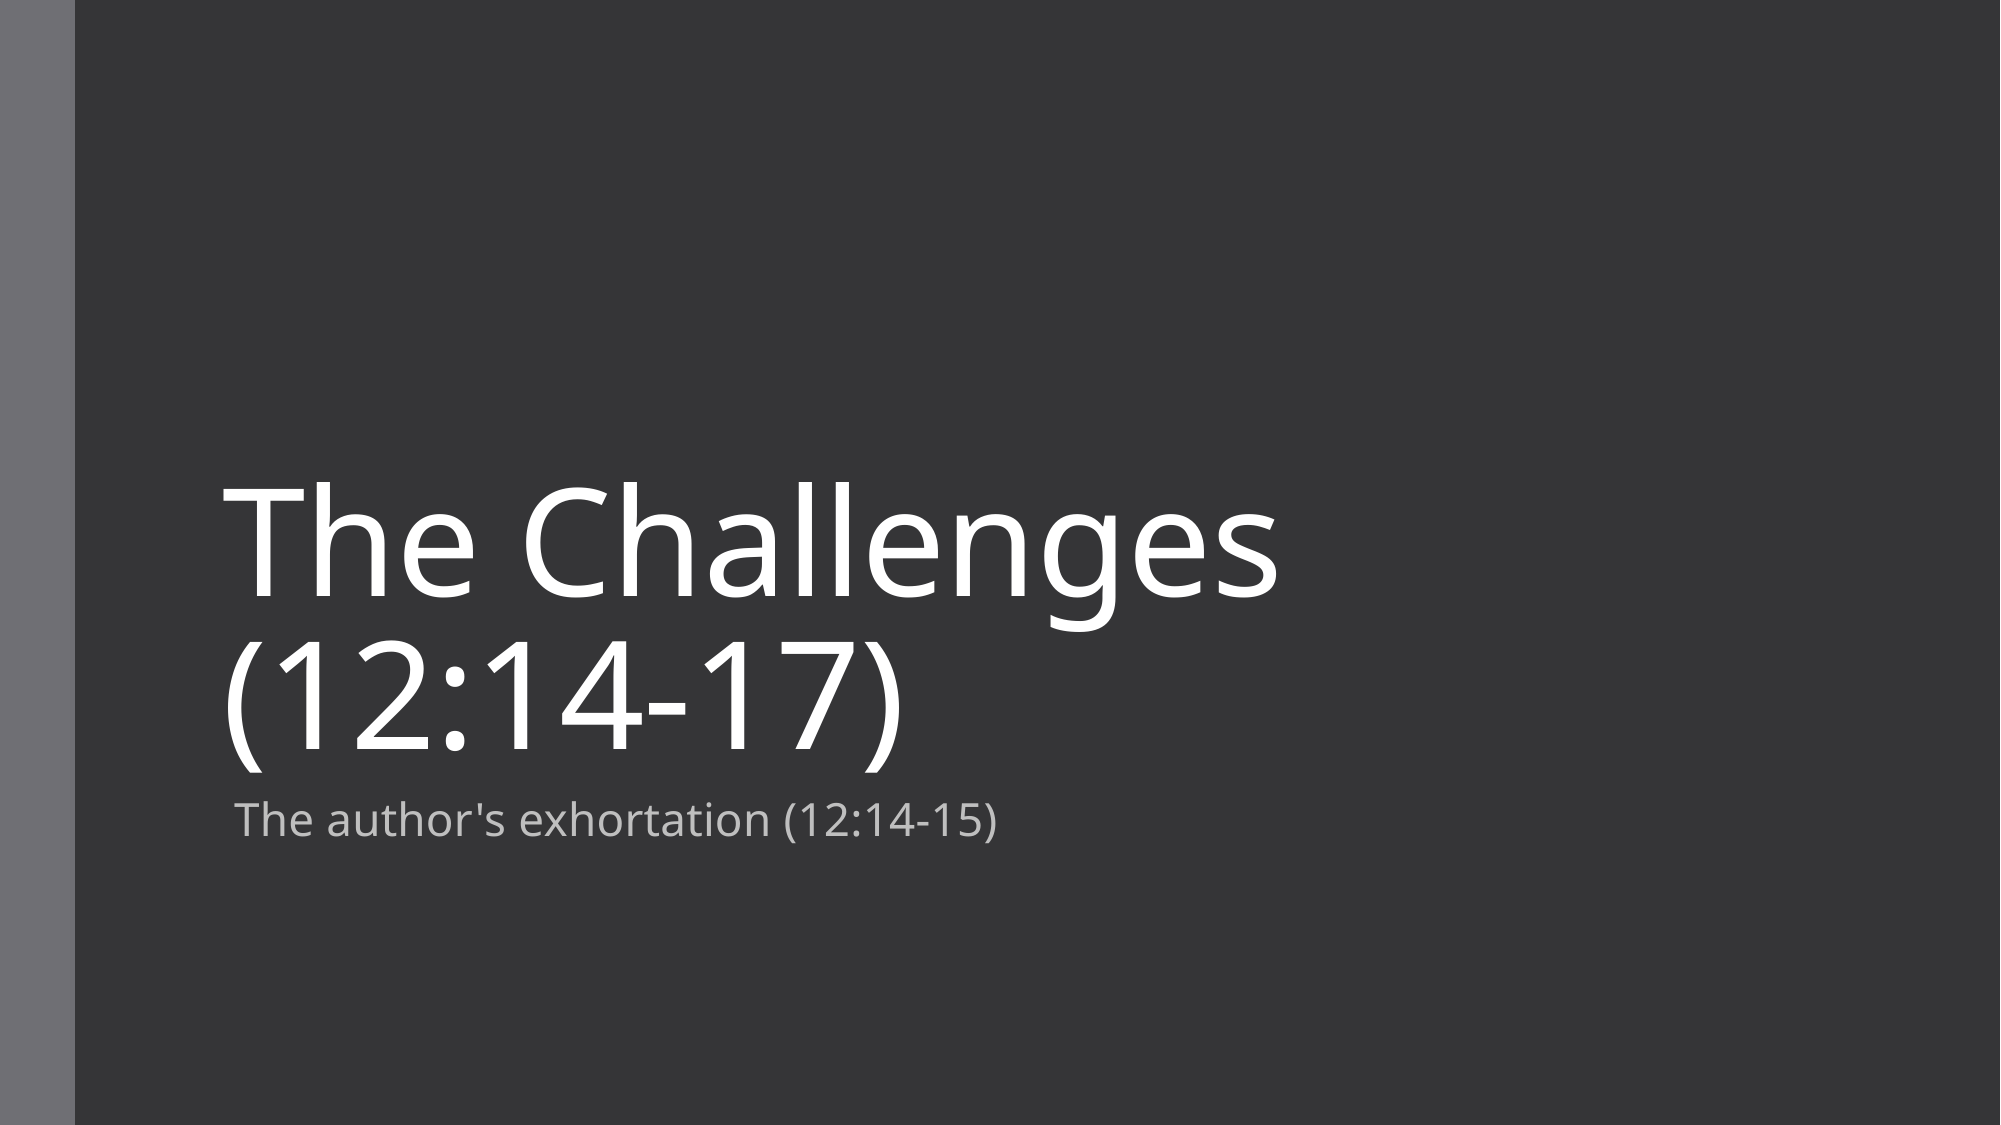

# The Challenges (12:14-17)
 The author's exhortation (12:14-15)